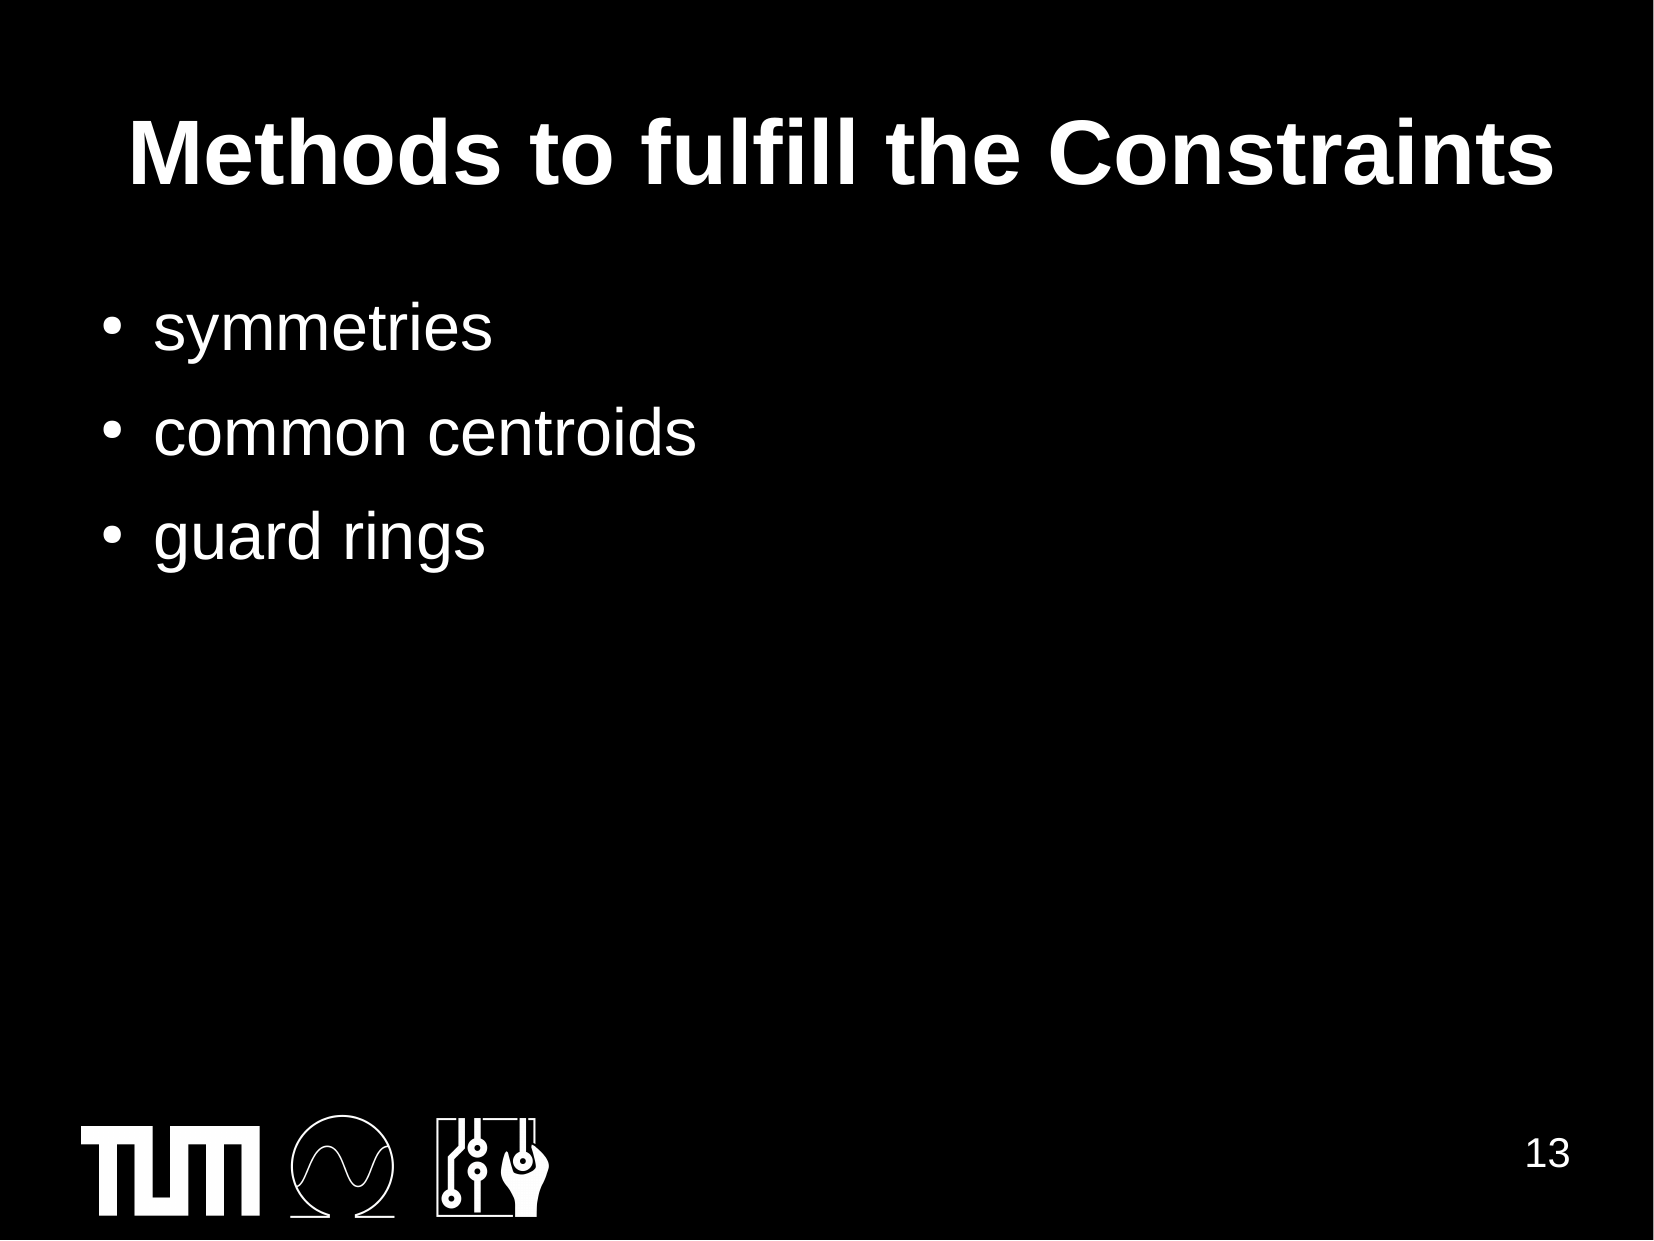

# Methods to fulfill the Constraints
symmetries
common centroids
guard rings
13